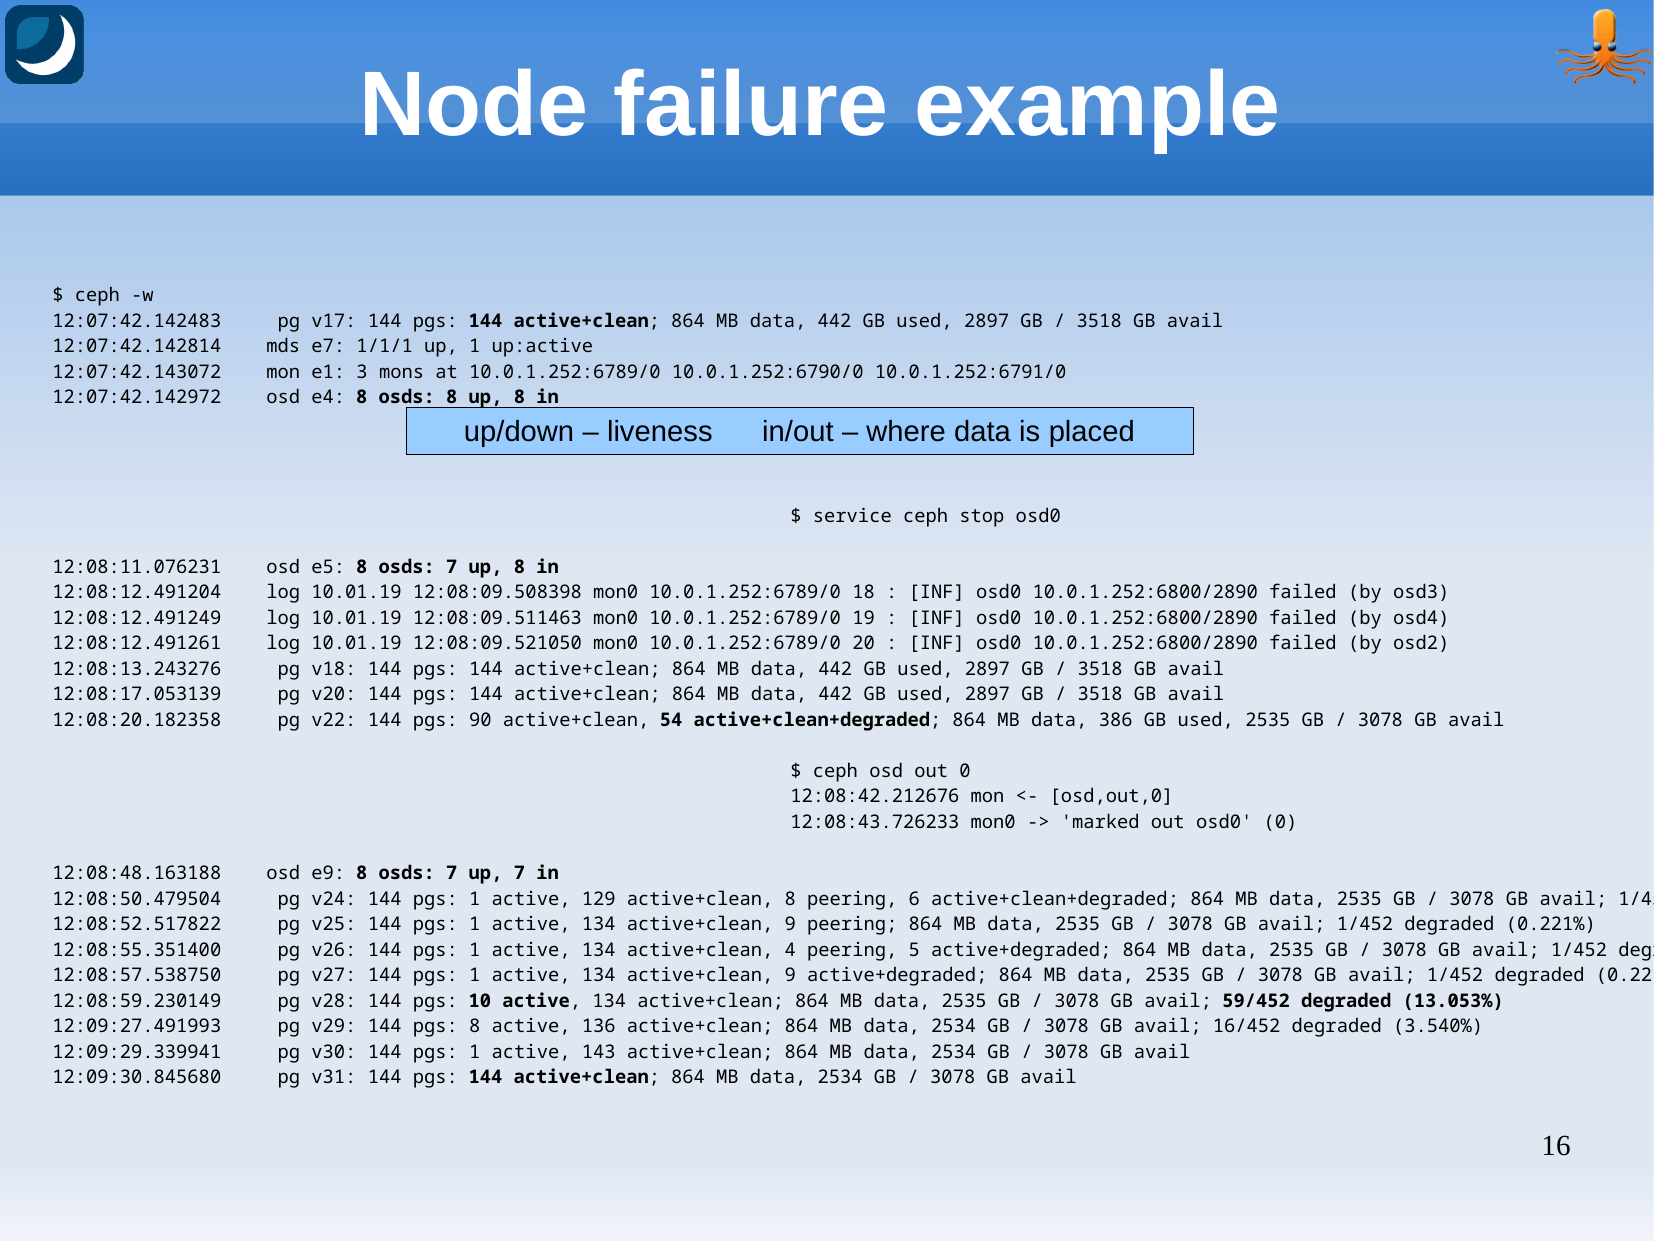

# Node failure example
$ ceph -w
12:07:42.142483 pg v17: 144 pgs: 144 active+clean; 864 MB data, 442 GB used, 2897 GB / 3518 GB avail
12:07:42.142814 mds e7: 1/1/1 up, 1 up:active
12:07:42.143072 mon e1: 3 mons at 10.0.1.252:6789/0 10.0.1.252:6790/0 10.0.1.252:6791/0
12:07:42.142972 osd e4: 8 osds: 8 up, 8 in
										$ service ceph stop osd0
12:08:11.076231 osd e5: 8 osds: 7 up, 8 in
12:08:12.491204 log 10.01.19 12:08:09.508398 mon0 10.0.1.252:6789/0 18 : [INF] osd0 10.0.1.252:6800/2890 failed (by osd3)
12:08:12.491249 log 10.01.19 12:08:09.511463 mon0 10.0.1.252:6789/0 19 : [INF] osd0 10.0.1.252:6800/2890 failed (by osd4)
12:08:12.491261 log 10.01.19 12:08:09.521050 mon0 10.0.1.252:6789/0 20 : [INF] osd0 10.0.1.252:6800/2890 failed (by osd2)
12:08:13.243276 pg v18: 144 pgs: 144 active+clean; 864 MB data, 442 GB used, 2897 GB / 3518 GB avail
12:08:17.053139 pg v20: 144 pgs: 144 active+clean; 864 MB data, 442 GB used, 2897 GB / 3518 GB avail
12:08:20.182358 pg v22: 144 pgs: 90 active+clean, 54 active+clean+degraded; 864 MB data, 386 GB used, 2535 GB / 3078 GB avail
										$ ceph osd out 0
										12:08:42.212676 mon <- [osd,out,0]
										12:08:43.726233 mon0 -> 'marked out osd0' (0)
12:08:48.163188 osd e9: 8 osds: 7 up, 7 in
12:08:50.479504 pg v24: 144 pgs: 1 active, 129 active+clean, 8 peering, 6 active+clean+degraded; 864 MB data, 2535 GB / 3078 GB avail; 1/452 degraded (0.221%)
12:08:52.517822 pg v25: 144 pgs: 1 active, 134 active+clean, 9 peering; 864 MB data, 2535 GB / 3078 GB avail; 1/452 degraded (0.221%)
12:08:55.351400 pg v26: 144 pgs: 1 active, 134 active+clean, 4 peering, 5 active+degraded; 864 MB data, 2535 GB / 3078 GB avail; 1/452 degraded (0.221%)
12:08:57.538750 pg v27: 144 pgs: 1 active, 134 active+clean, 9 active+degraded; 864 MB data, 2535 GB / 3078 GB avail; 1/452 degraded (0.221%)
12:08:59.230149 pg v28: 144 pgs: 10 active, 134 active+clean; 864 MB data, 2535 GB / 3078 GB avail; 59/452 degraded (13.053%)
12:09:27.491993 pg v29: 144 pgs: 8 active, 136 active+clean; 864 MB data, 2534 GB / 3078 GB avail; 16/452 degraded (3.540%)
12:09:29.339941 pg v30: 144 pgs: 1 active, 143 active+clean; 864 MB data, 2534 GB / 3078 GB avail
12:09:30.845680 pg v31: 144 pgs: 144 active+clean; 864 MB data, 2534 GB / 3078 GB avail
up/down – liveness in/out – where data is placed
16